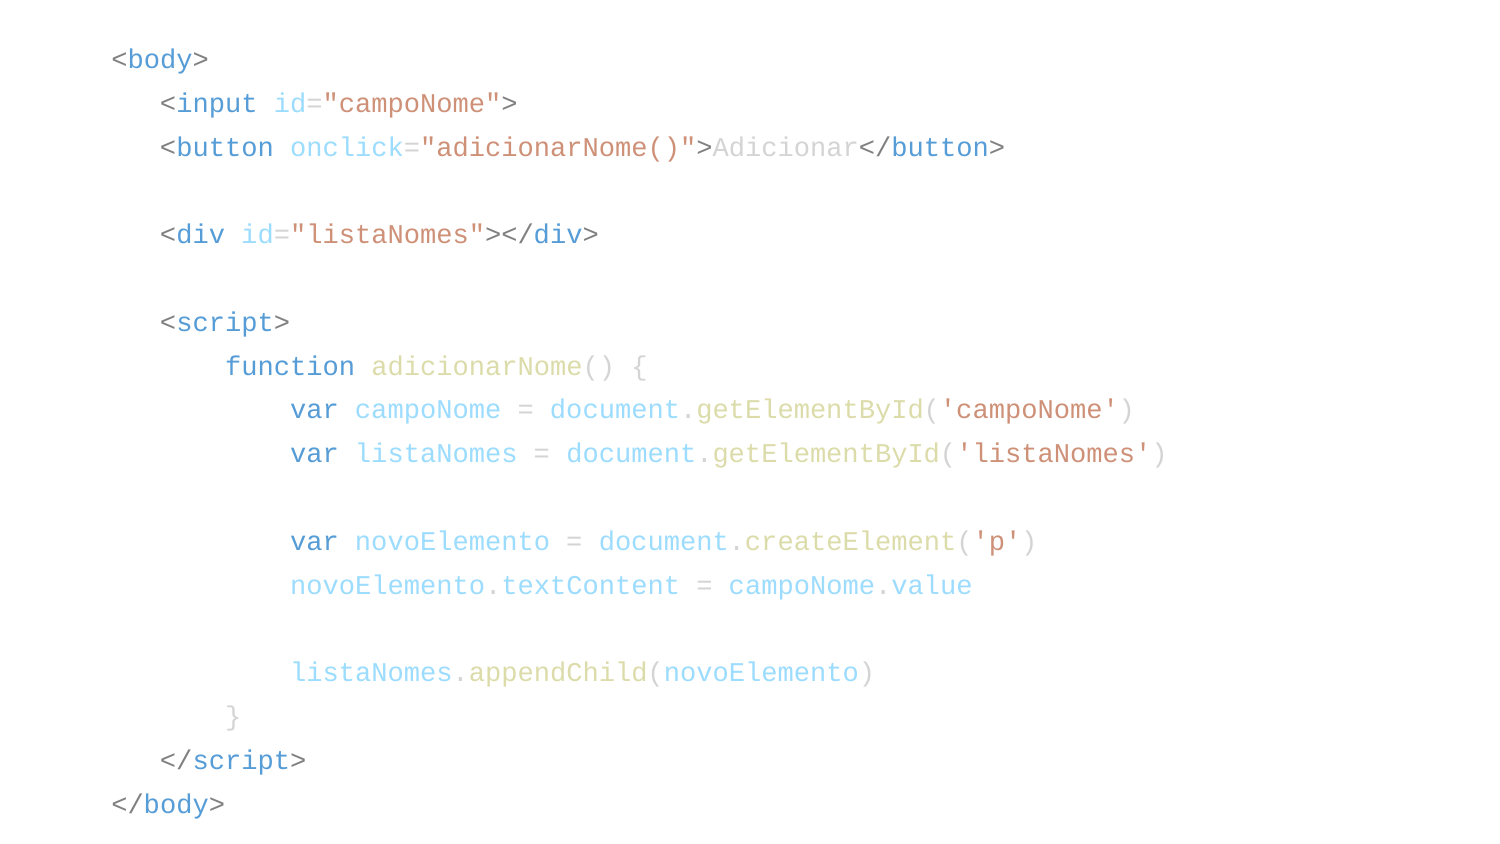

# <body>
 <input id="campoNome">
 <button onclick="adicionarNome()">Adicionar</button>
 <div id="listaNomes"></div>
 <script>
 function adicionarNome() {
 var campoNome = document.getElementById('campoNome')
 var listaNomes = document.getElementById('listaNomes')
 var novoElemento = document.createElement('p')
 novoElemento.textContent = campoNome.value
 listaNomes.appendChild(novoElemento)
 }
 </script>
</body>